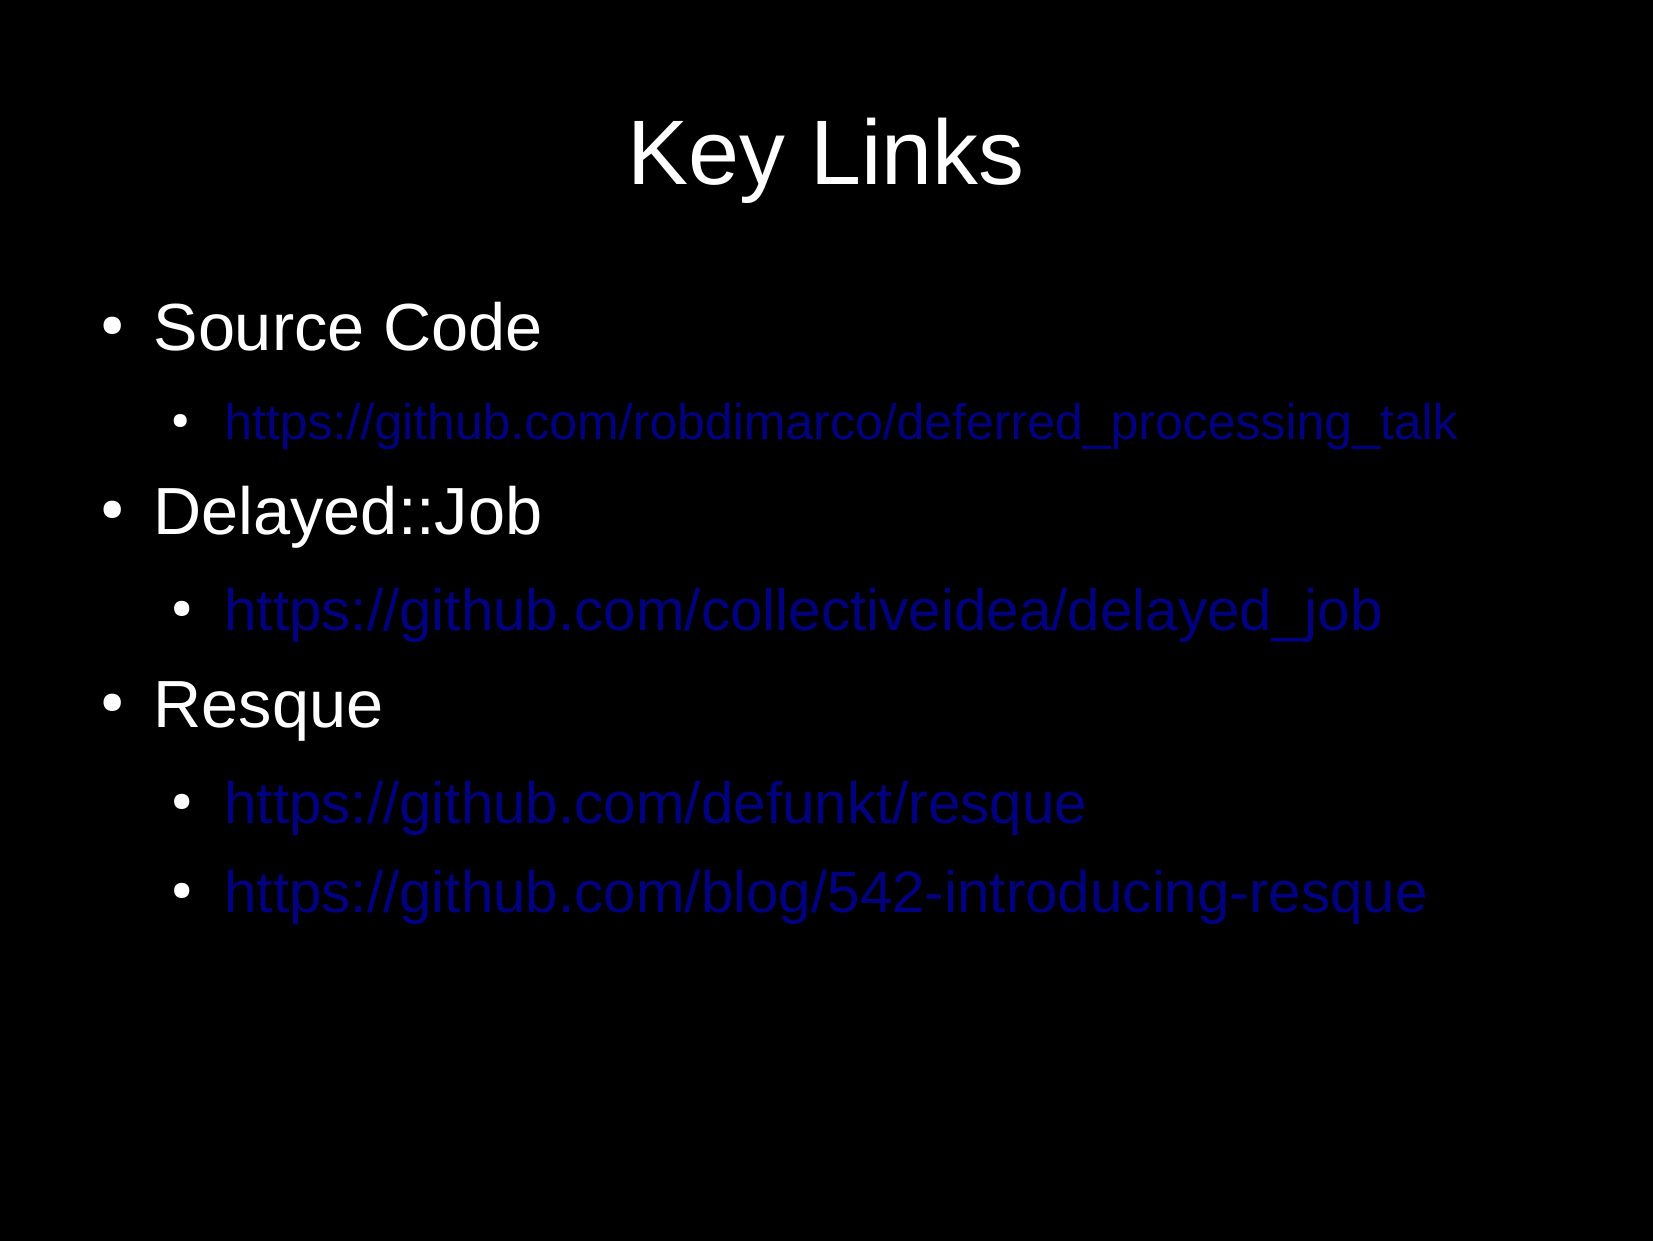

# Key Links
Source Code
https://github.com/robdimarco/deferred_processing_talk
Delayed::Job
https://github.com/collectiveidea/delayed_job
Resque
https://github.com/defunkt/resque
https://github.com/blog/542-introducing-resque